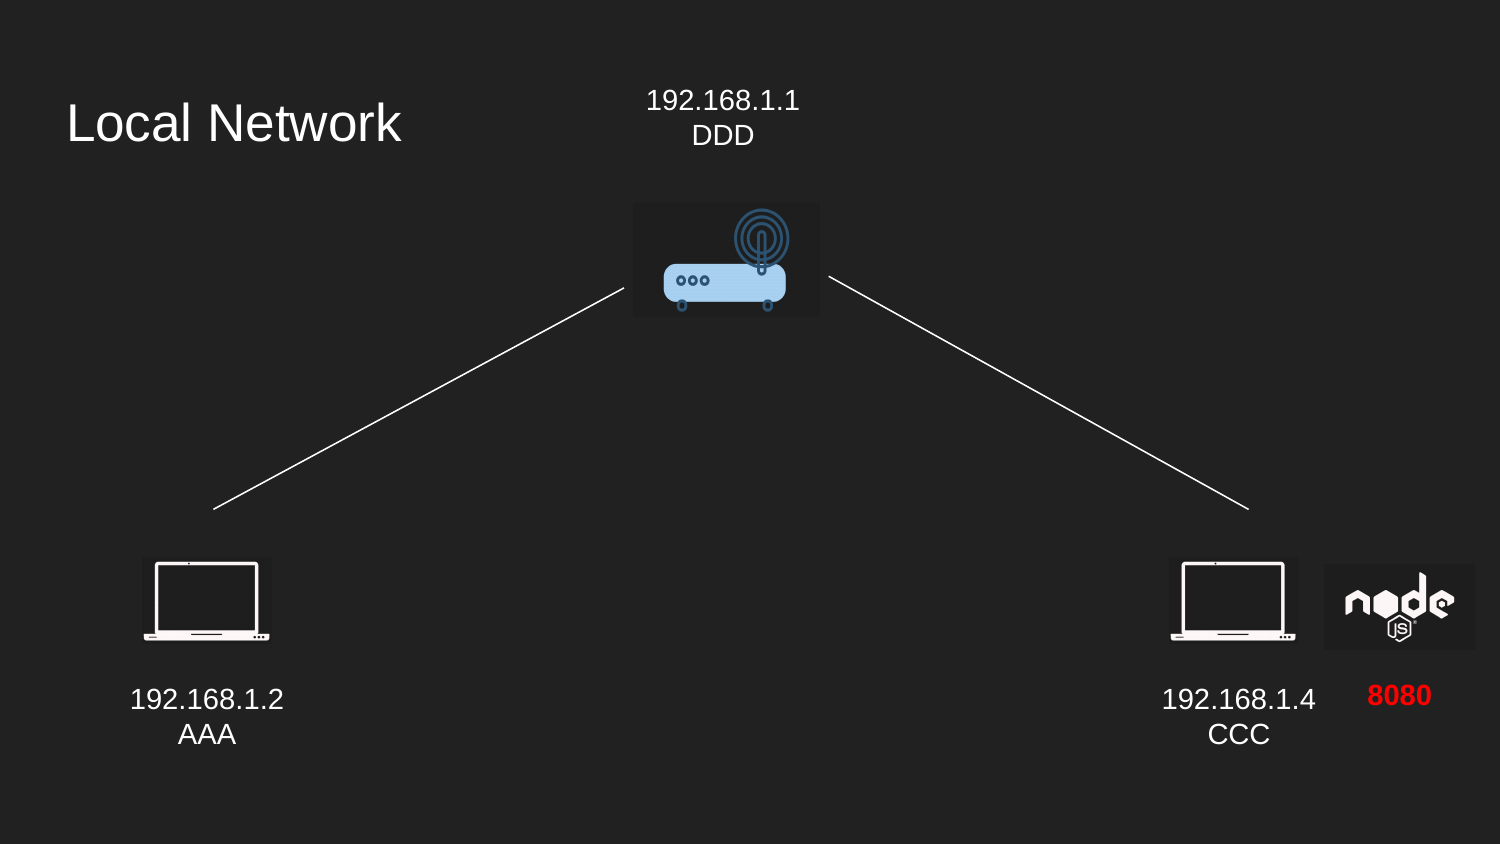

192.168.1.1
DDD
# Local Network
8080
192.168.1.2
AAA
192.168.1.4
CCC